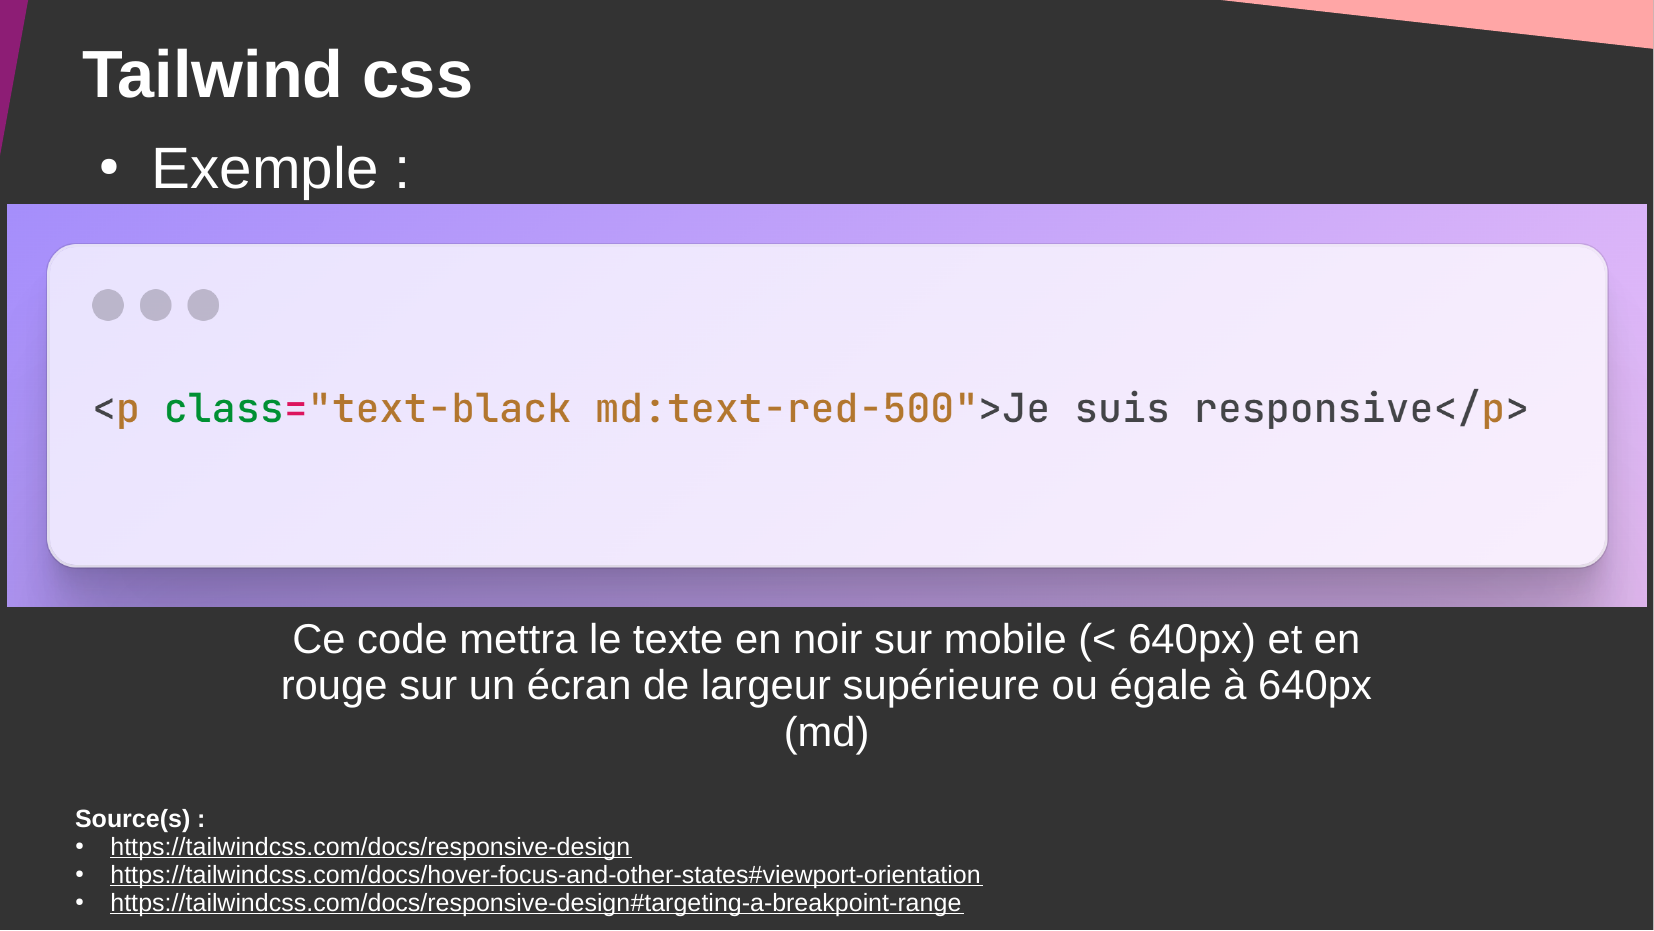

# Tailwind css
Exemple :
Ce code mettra le texte en noir sur mobile (< 640px) et en rouge sur un écran de largeur supérieure ou égale à 640px (md)
Source(s) :
https://tailwindcss.com/docs/responsive-design
https://tailwindcss.com/docs/hover-focus-and-other-states#viewport-orientation
https://tailwindcss.com/docs/responsive-design#targeting-a-breakpoint-range